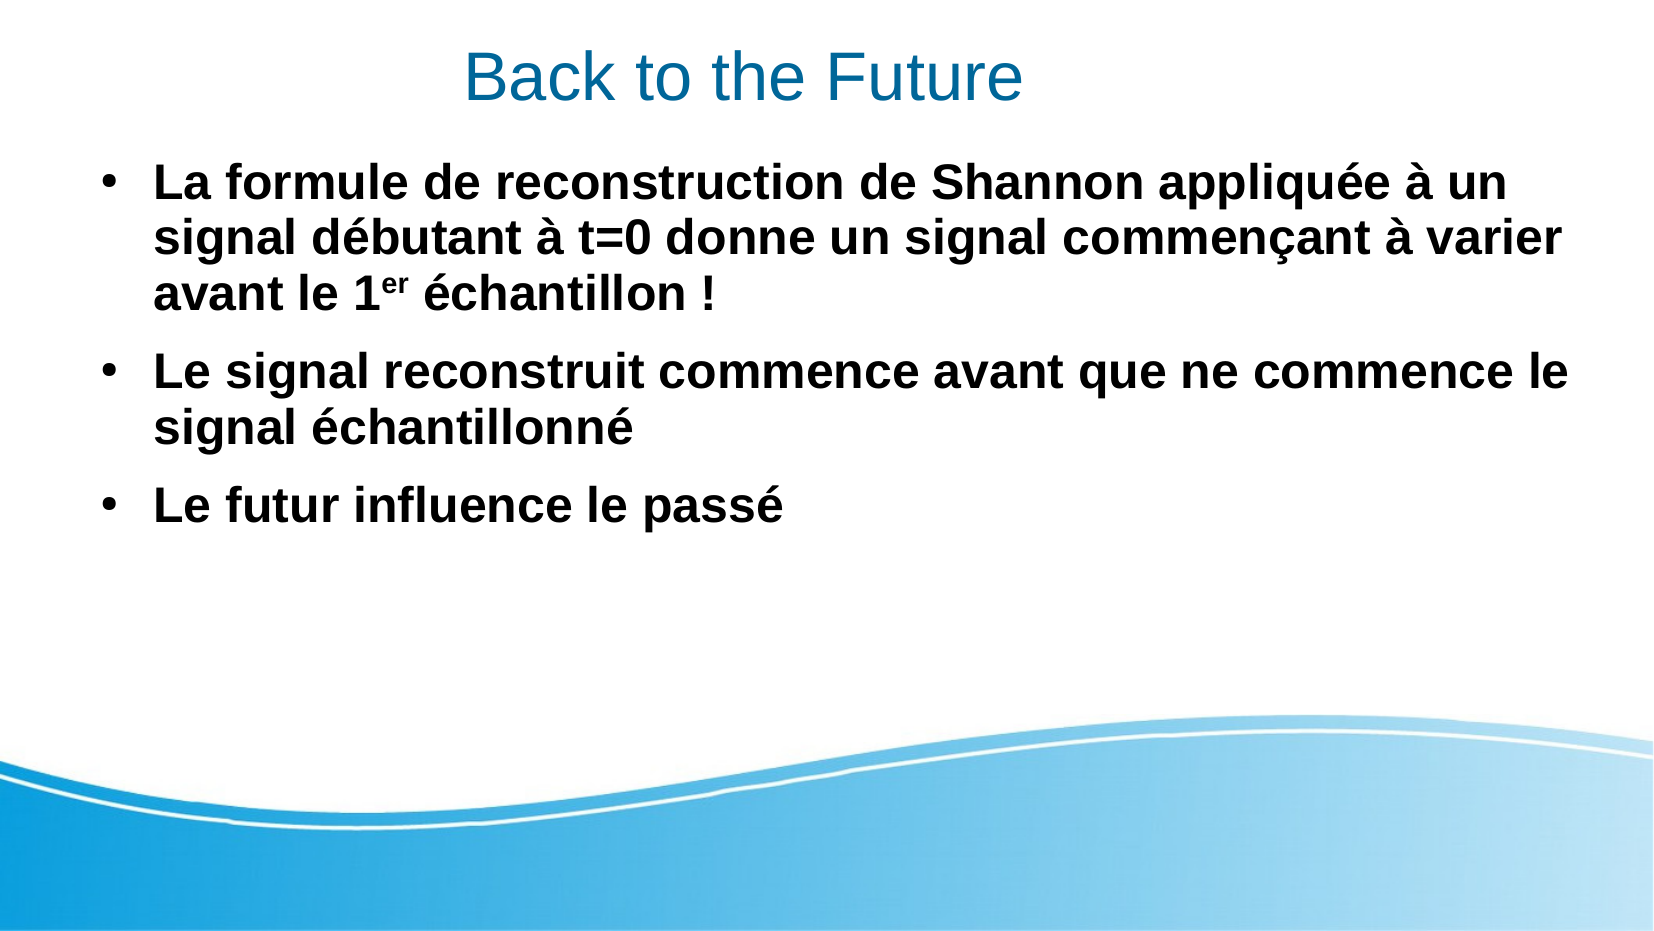

# Back to the Future
La formule de reconstruction de Shannon appliquée à un signal débutant à t=0 donne un signal commençant à varier avant le 1er échantillon !
Le signal reconstruit commence avant que ne commence le signal échantillonné
Le futur influence le passé